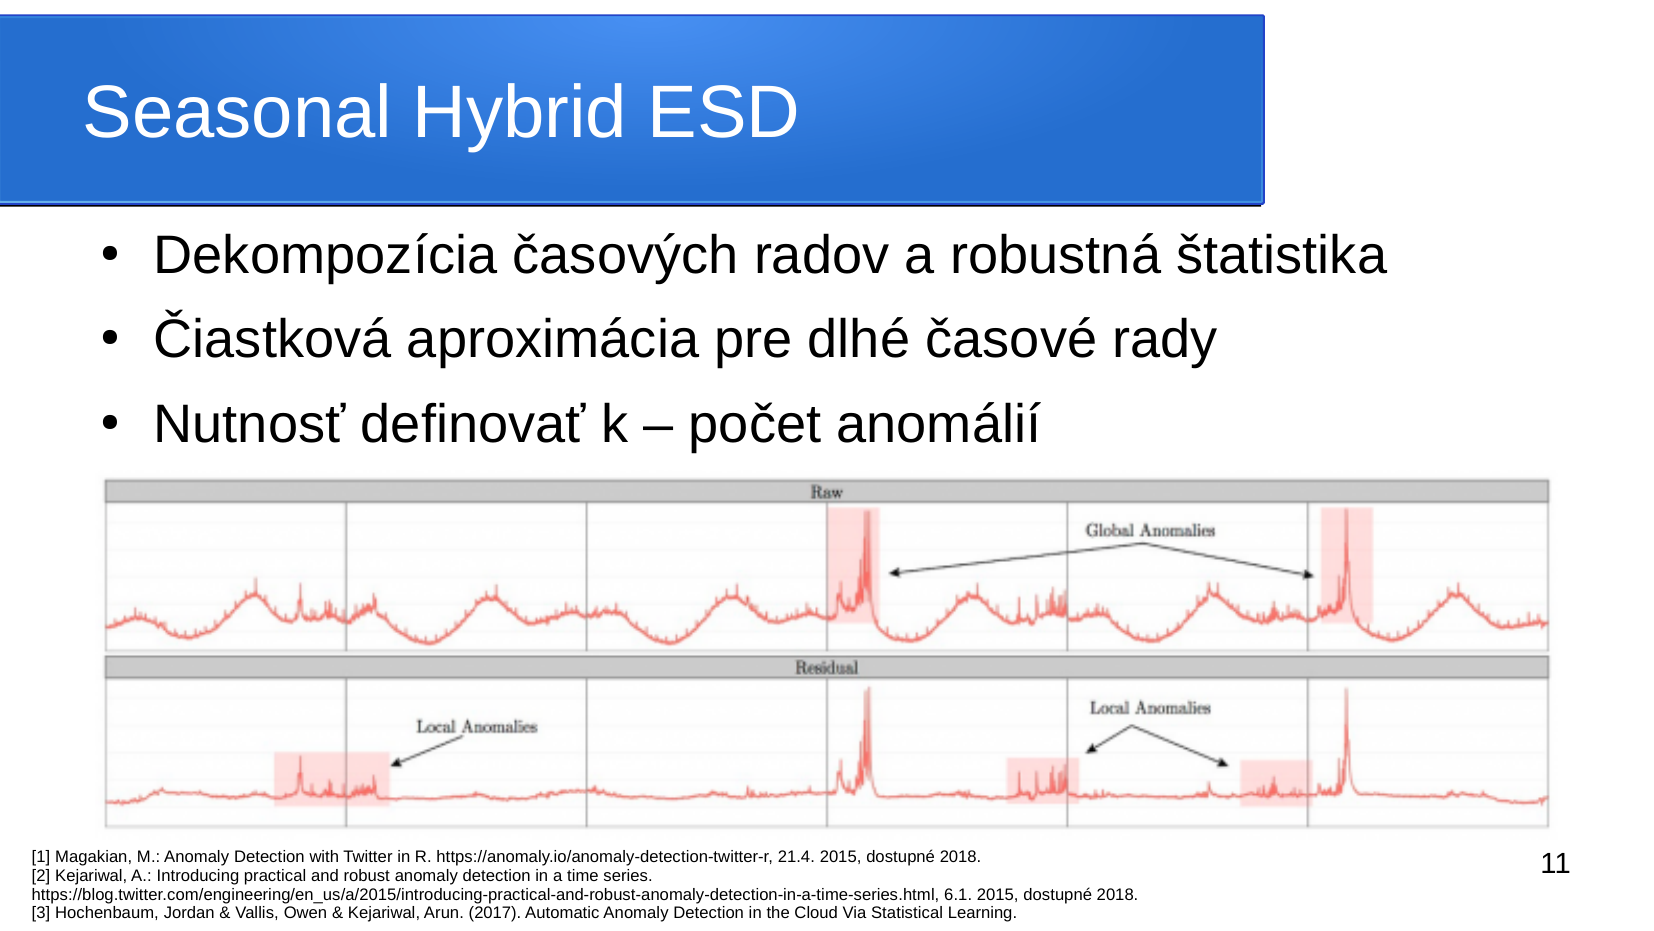

# Seasonal Hybrid ESD
Dekompozícia časových radov a robustná štatistika
Čiastková aproximácia pre dlhé časové rady
Nutnosť definovať k – počet anomálií
[1] Magakian, M.: Anomaly Detection with Twitter in R. https://anomaly.io/anomaly-detection-twitter-r, 21.4. 2015, dostupné 2018.
[2] Kejariwal, A.: Introducing practical and robust anomaly detection in a time series.
https://blog.twitter.com/engineering/en_us/a/2015/introducing-practical-and-robust-anomaly-detection-in-a-time-series.html, 6.1. 2015, dostupné 2018.
[3] Hochenbaum, Jordan & Vallis, Owen & Kejariwal, Arun. (2017). Automatic Anomaly Detection in the Cloud Via Statistical Learning.
11